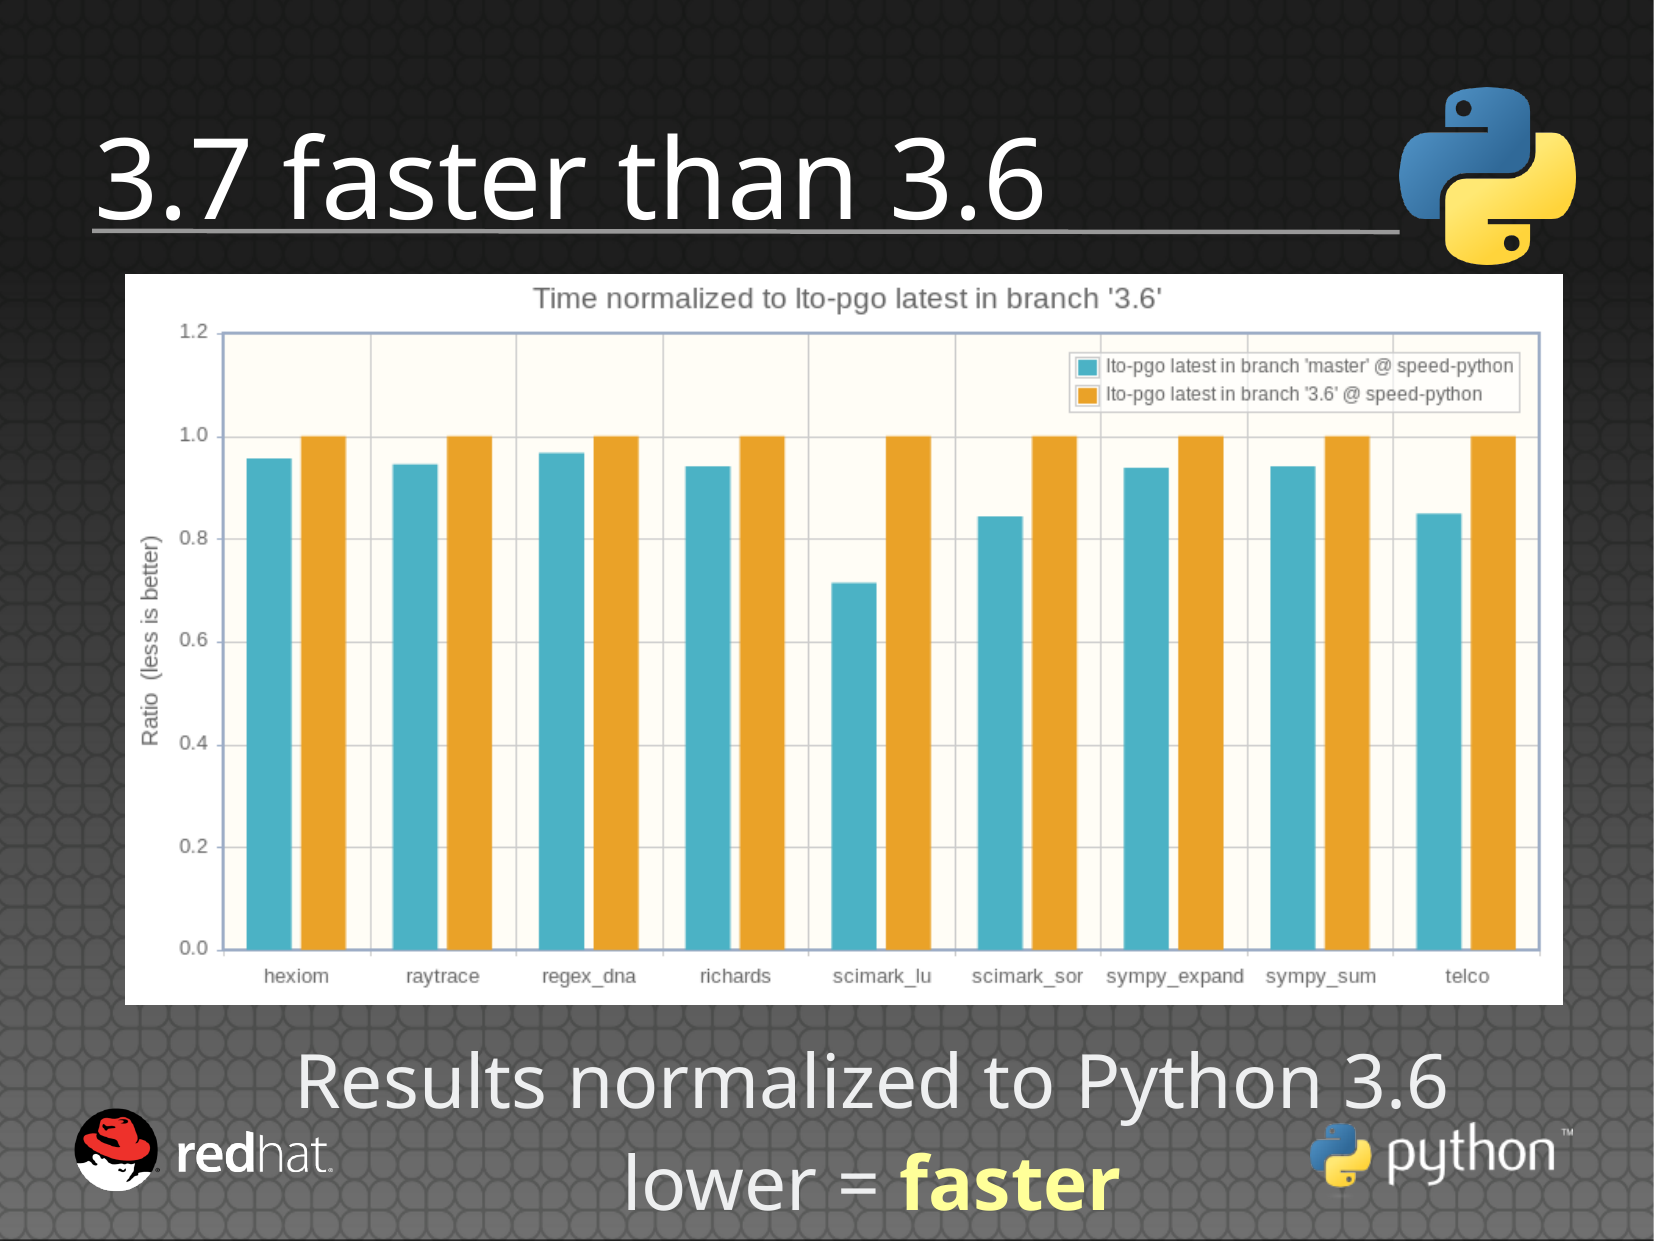

# 3.7 faster than 3.6
Results normalized to Python 3.6
lower = faster